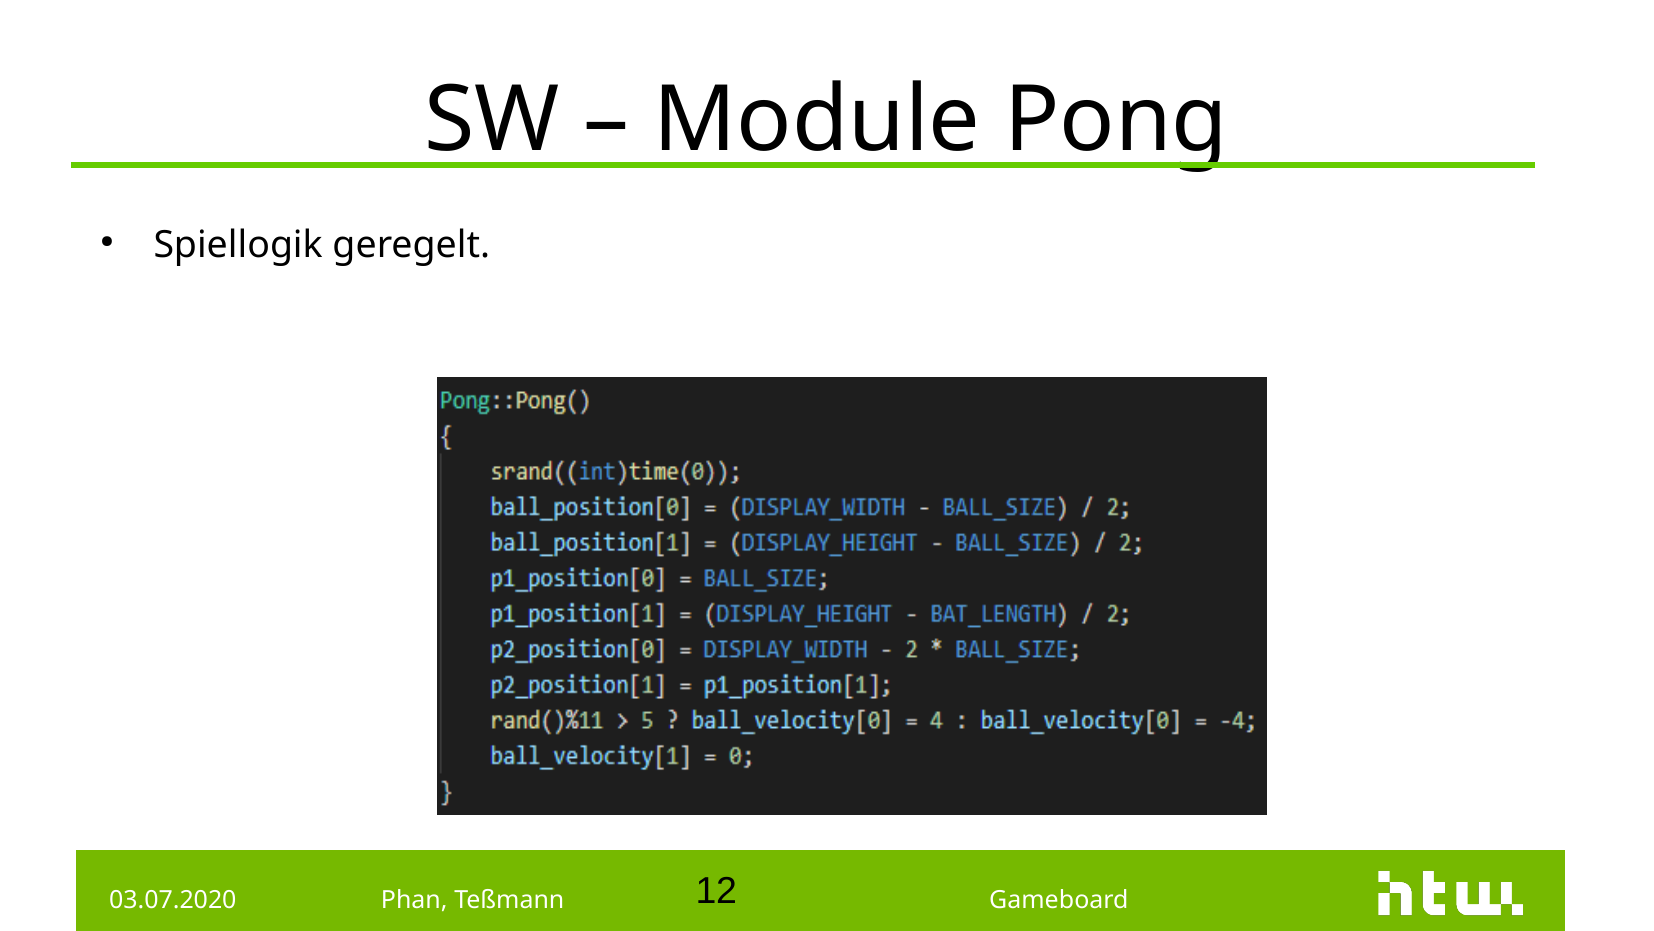

# SW – Module Pong
Spiellogik geregelt.